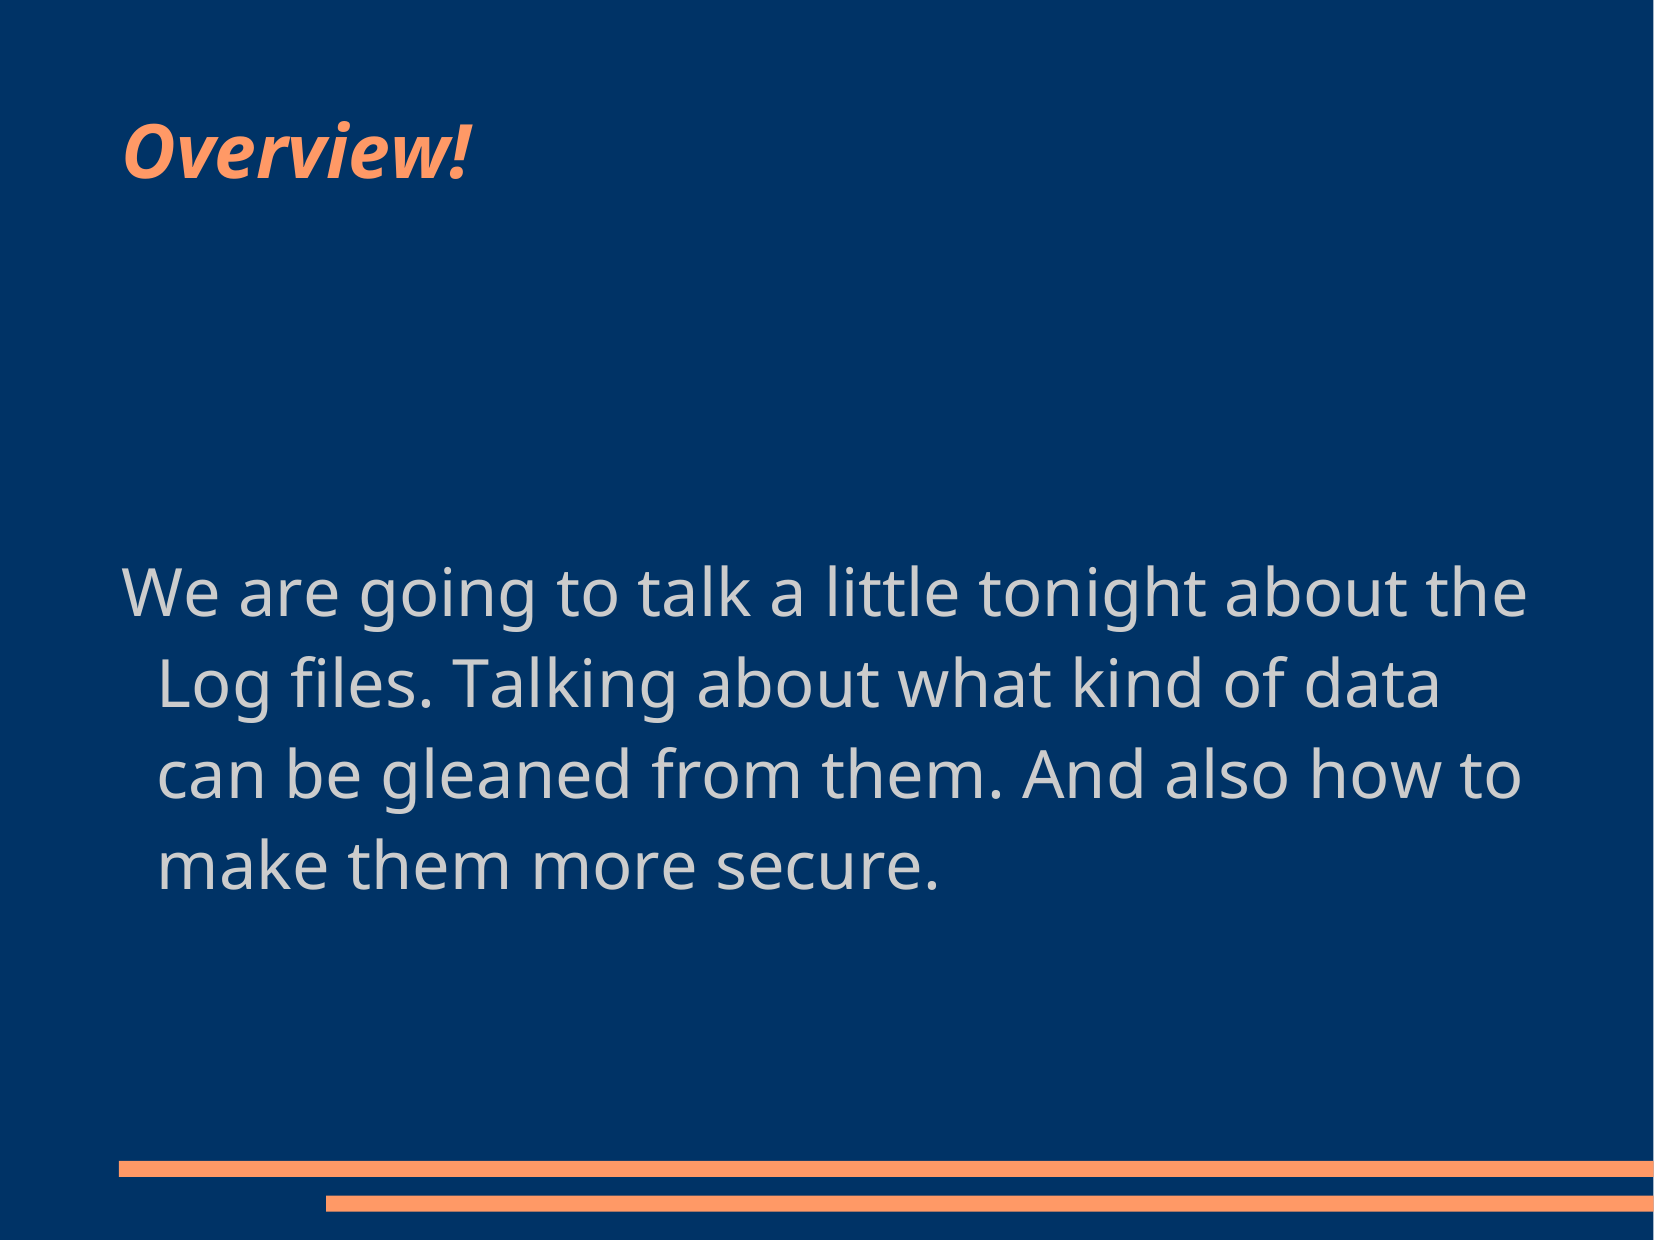

# Overview!
We are going to talk a little tonight about the Log files. Talking about what kind of data can be gleaned from them. And also how to make them more secure.